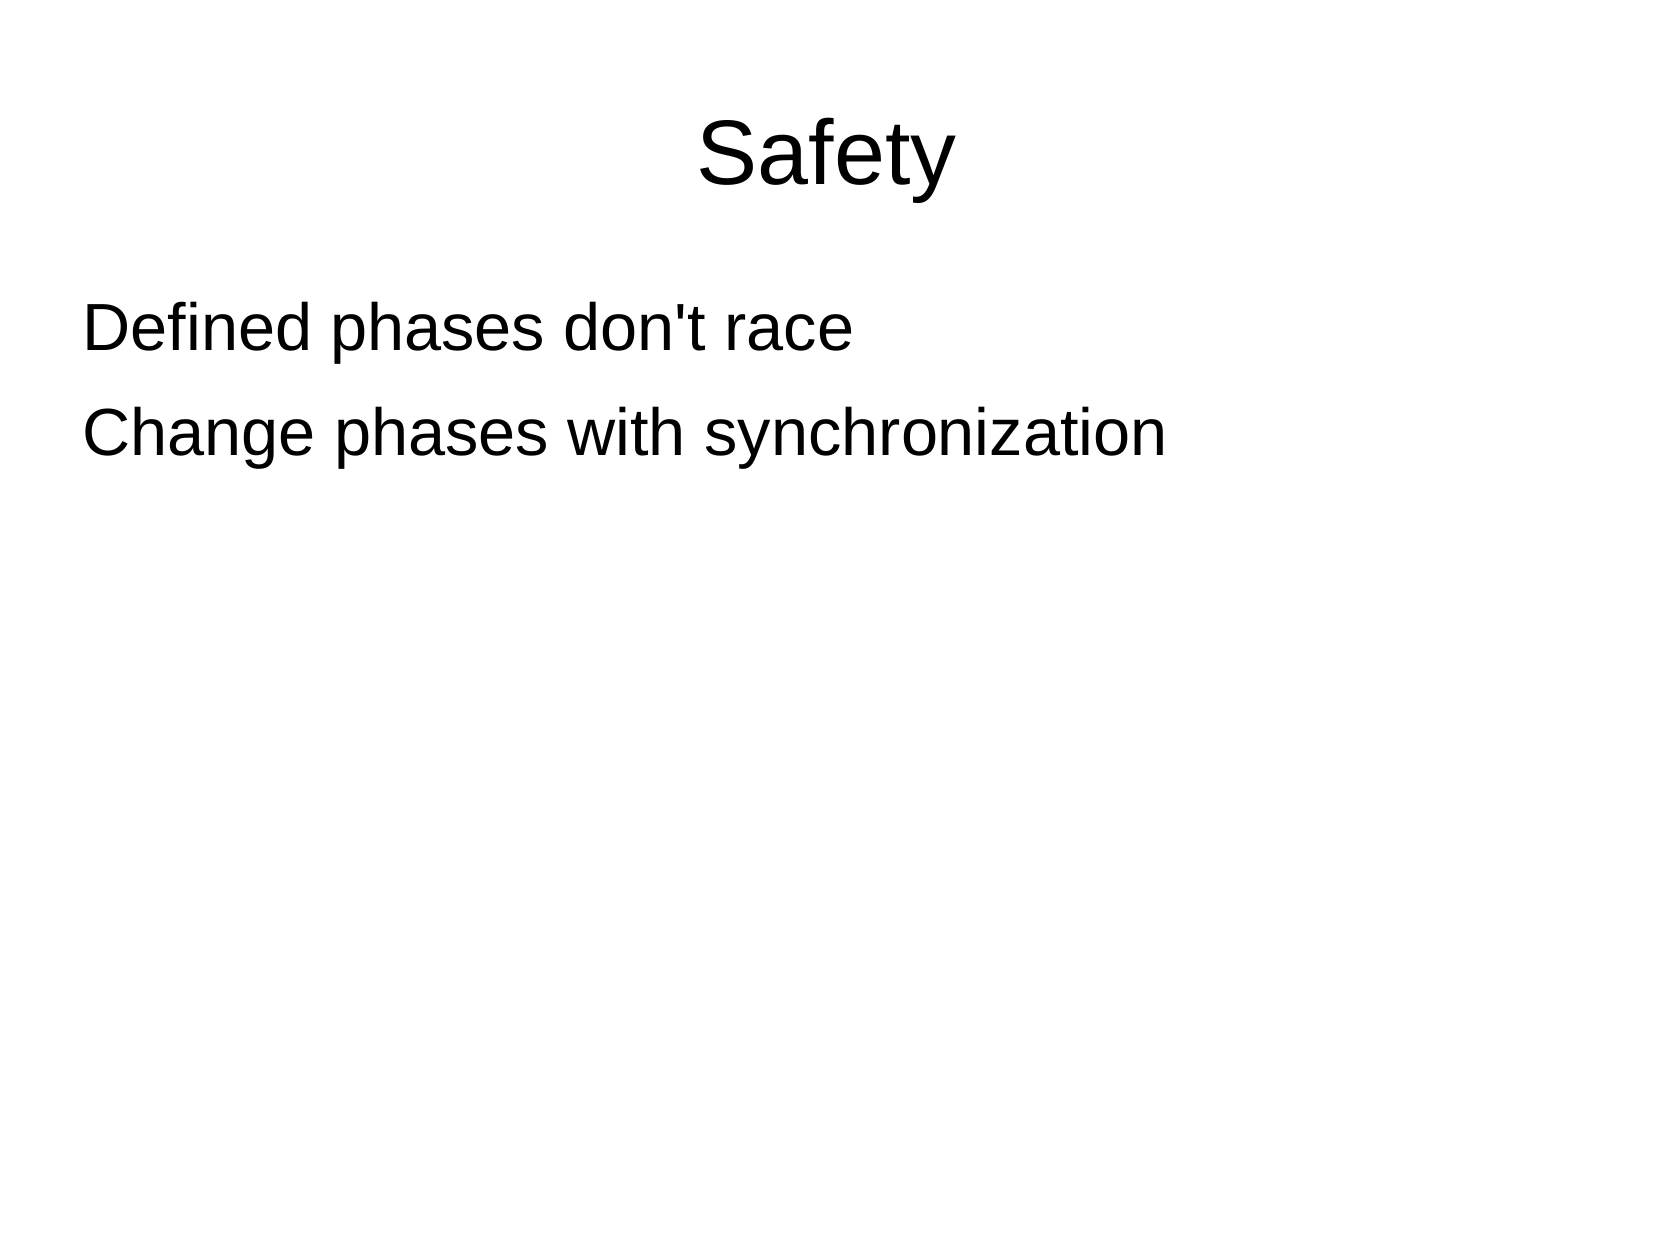

# Safety
Defined phases don't race
Change phases with synchronization